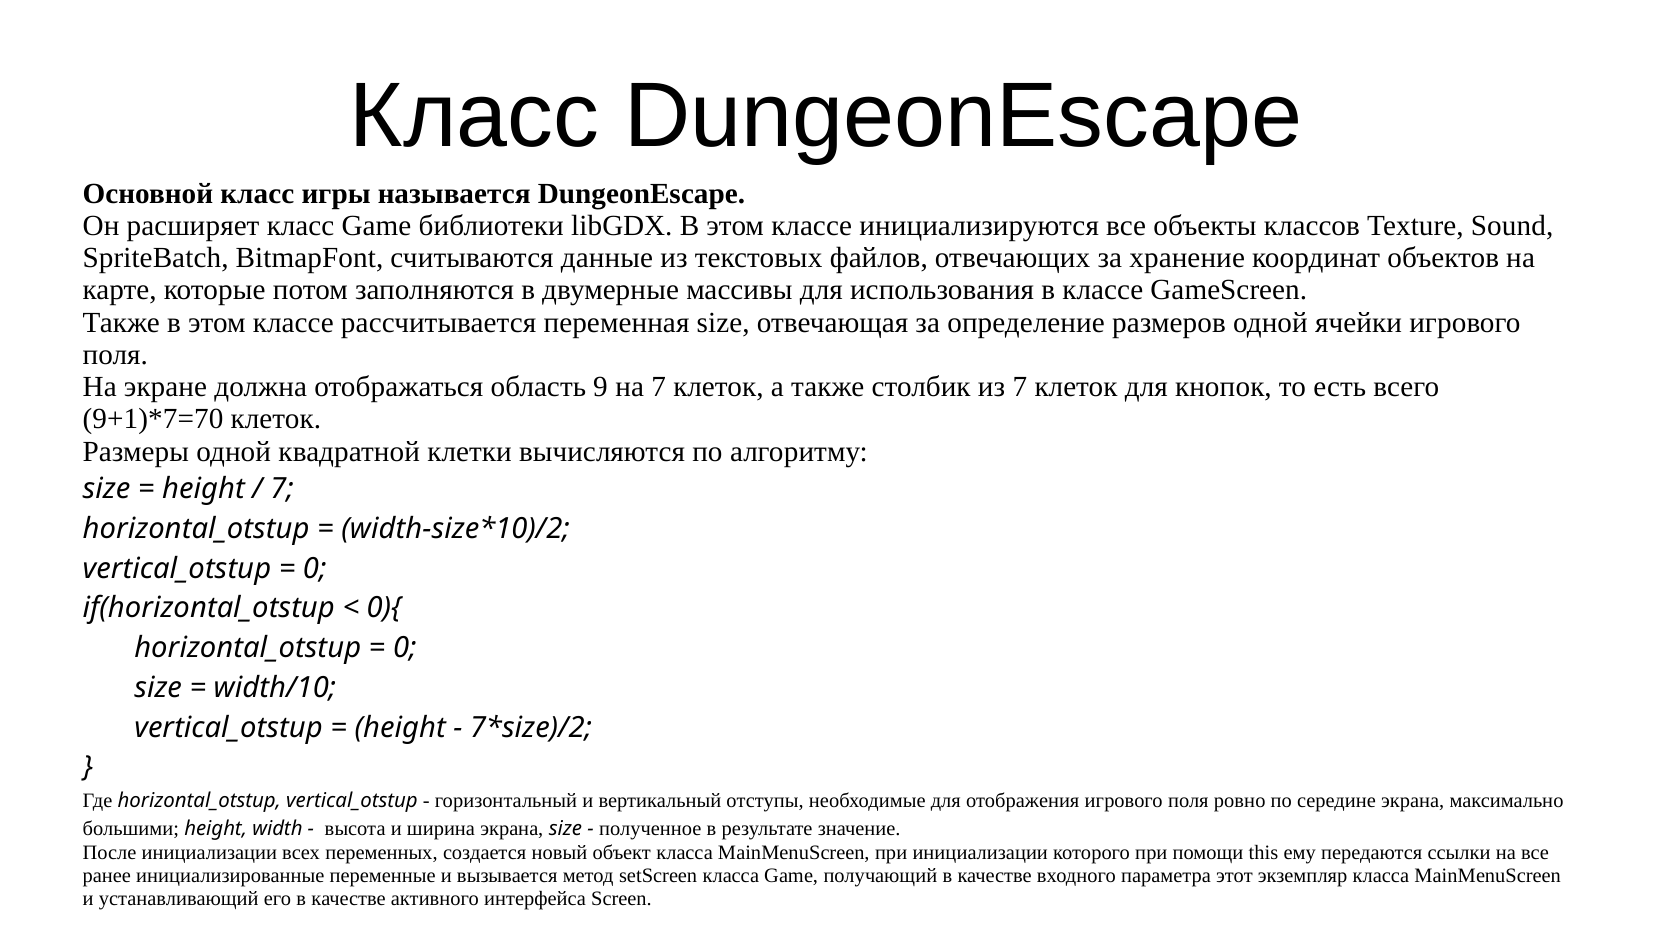

# Класс DungeonEscape
Основной класс игры называется DungeonEscape.
Он расширяет класс Game библиотеки libGDX. В этом классе инициализируются все объекты классов Texture, Sound, SpriteBatch, BitmapFont, считываются данные из текстовых файлов, отвечающих за хранение координат объектов на карте, которые потом заполняются в двумерные массивы для использования в классе GameScreen.
Также в этом классе рассчитывается переменная size, отвечающая за определение размеров одной ячейки игрового поля.
На экране должна отображаться область 9 на 7 клеток, а также столбик из 7 клеток для кнопок, то есть всего (9+1)*7=70 клеток.
Размеры одной квадратной клетки вычисляются по алгоритму:
size = height / 7;
horizontal_otstup = (width-size*10)/2;
vertical_otstup = 0;
if(horizontal_otstup < 0){
	horizontal_otstup = 0;
	size = width/10;
	vertical_otstup = (height - 7*size)/2;
}
Где horizontal_otstup, vertical_otstup - горизонтальный и вертикальный отступы, необходимые для отображения игрового поля ровно по середине экрана, максимально большими; height, width - высота и ширина экрана, size - полученное в результате значение.
После инициализации всех переменных, создается новый объект класса MainMenuScreen, при инициализации которого при помощи this ему передаются ссылки на все ранее инициализированные переменные и вызывается метод setScreen класса Game, получающий в качестве входного параметра этот экземпляр класса MainMenuScreen и устанавливающий его в качестве активного интерфейса Screen.